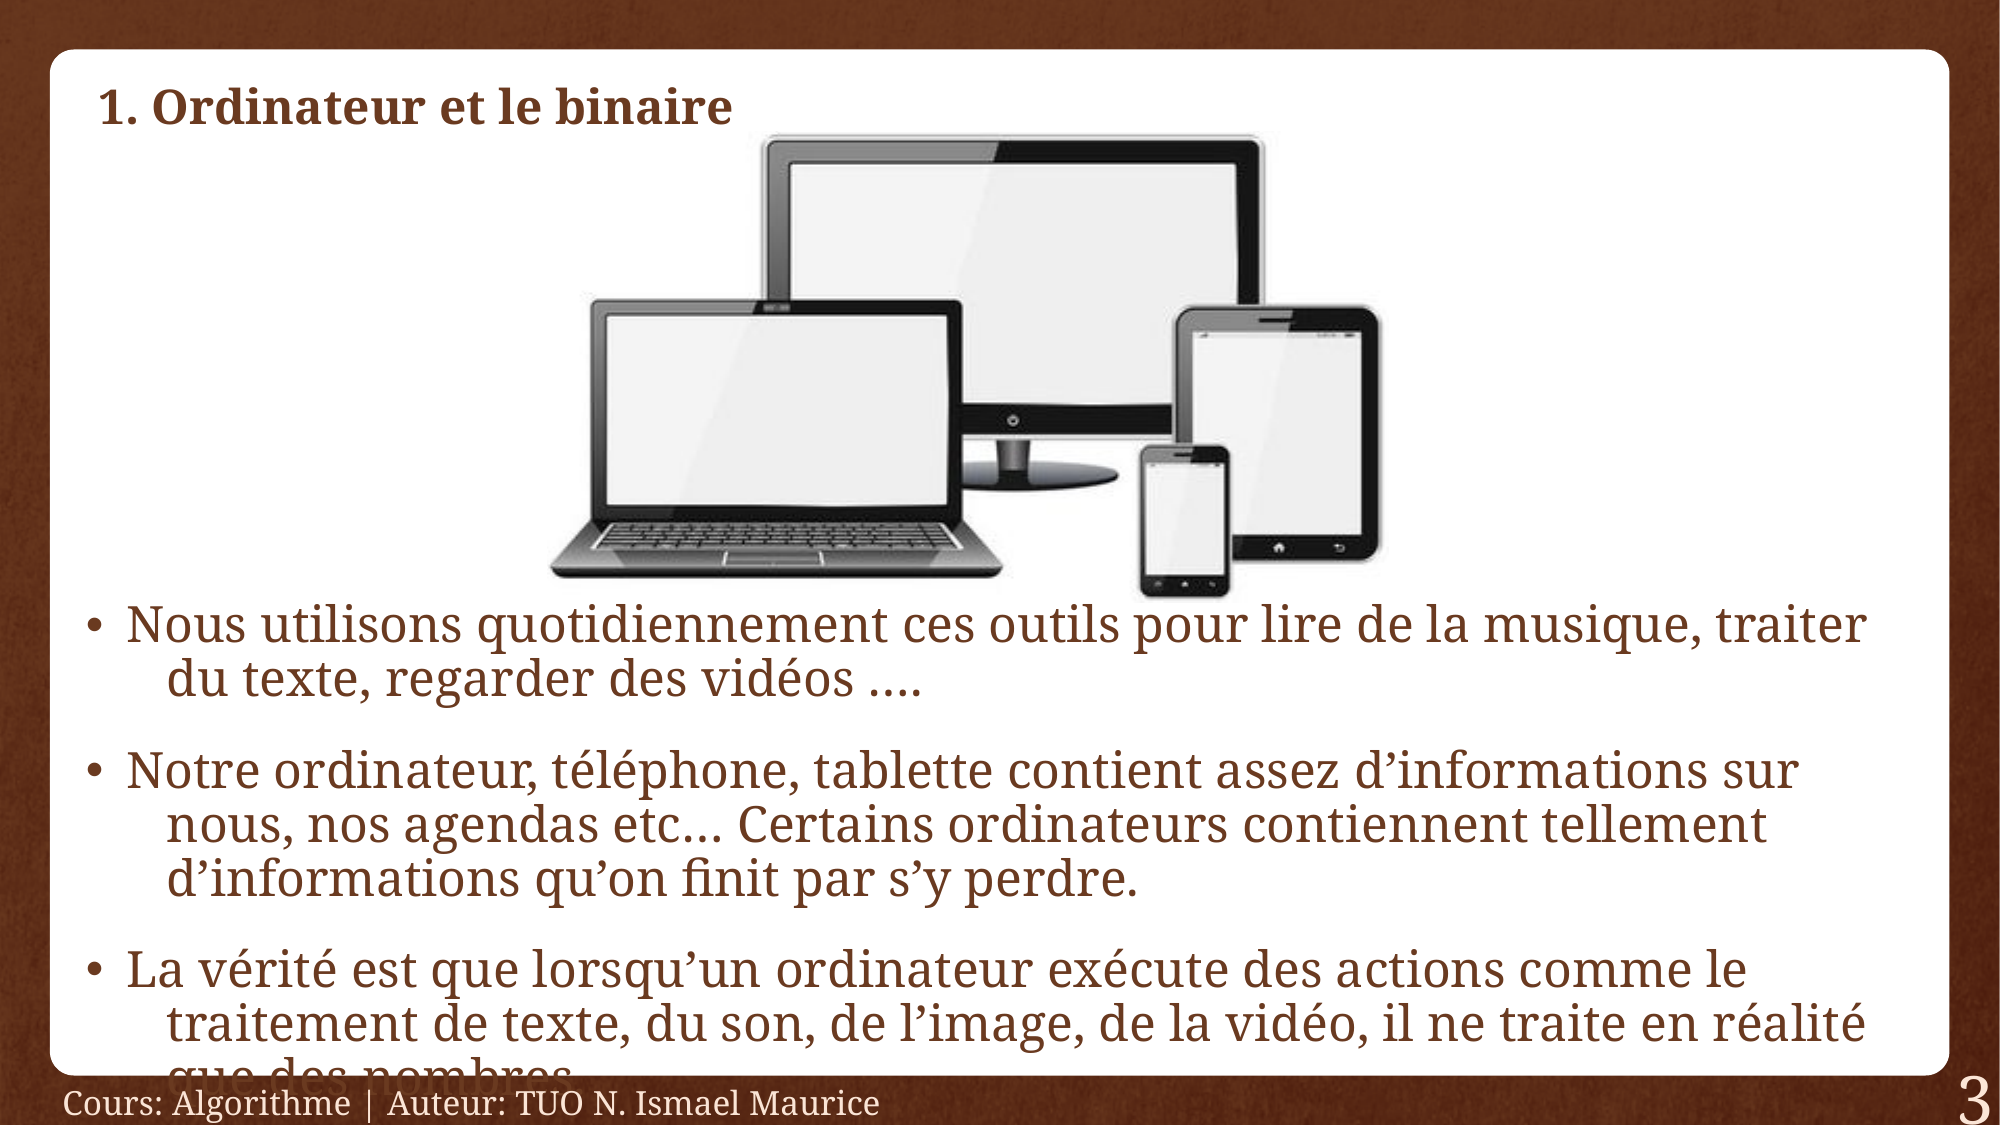

# 1. Ordinateur et le binaire
Nous utilisons quotidiennement ces outils pour lire de la musique, traiter du texte, regarder des vidéos ….
Notre ordinateur, téléphone, tablette contient assez d’informations sur nous, nos agendas etc… Certains ordinateurs contiennent tellement d’informations qu’on finit par s’y perdre.
La vérité est que lorsqu’un ordinateur exécute des actions comme le traitement de texte, du son, de l’image, de la vidéo, il ne traite en réalité que des nombres.
Cours: Algorithme | Auteur: TUO N. Ismael Maurice